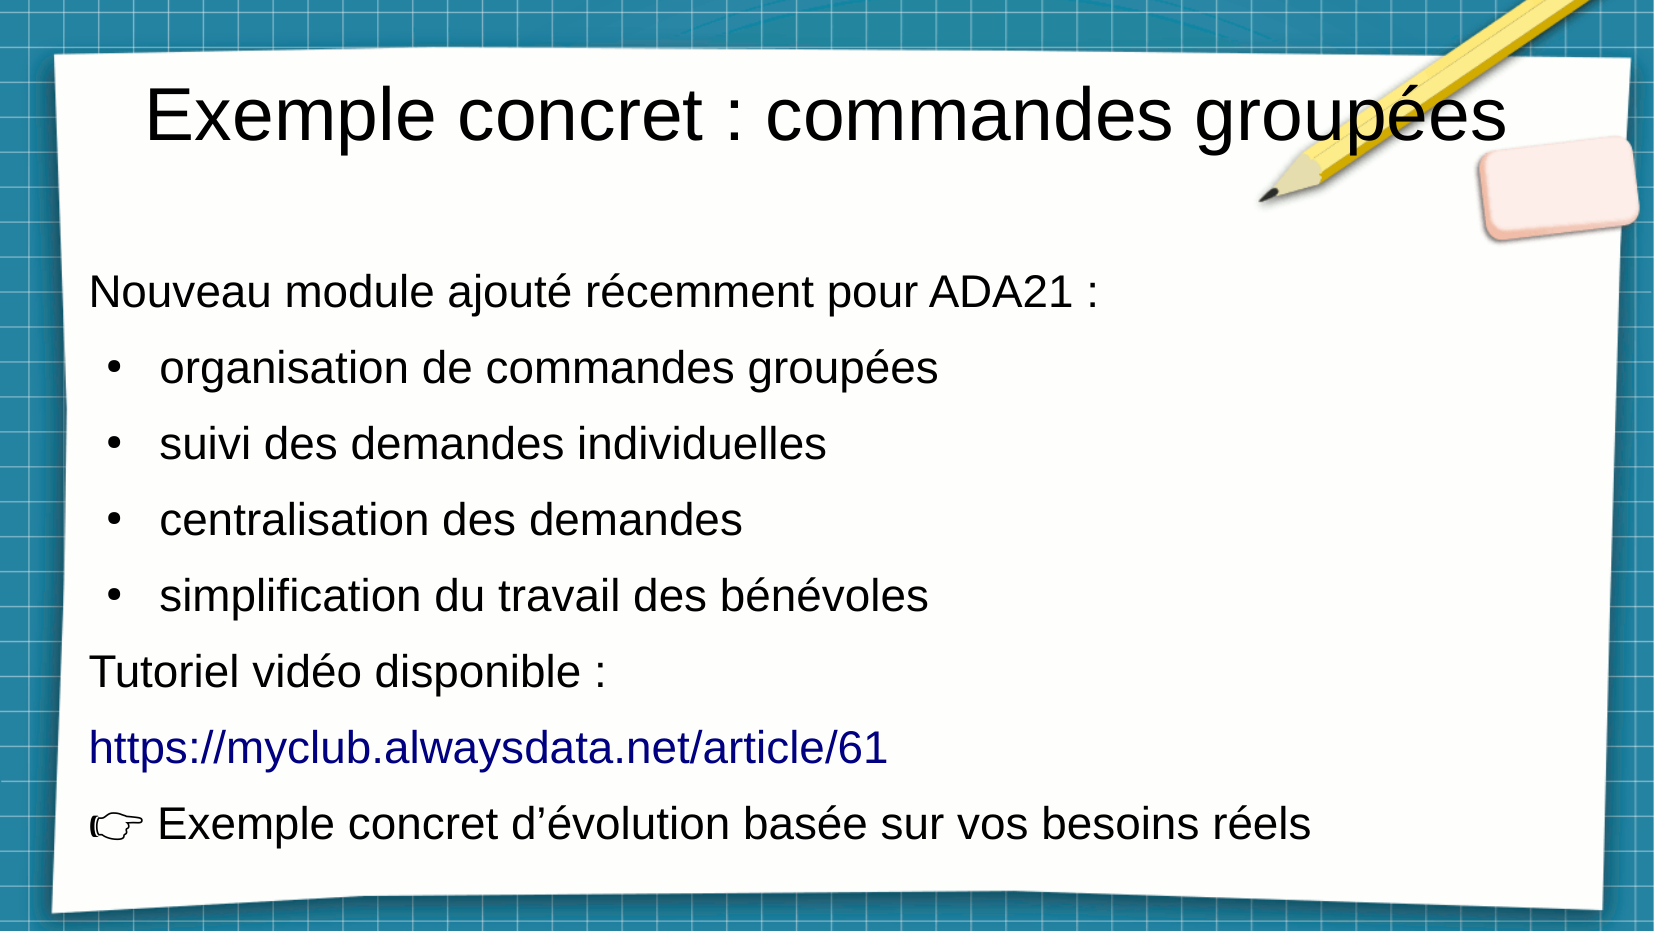

# Exemple concret : commandes groupées
Nouveau module ajouté récemment pour ADA21 :
organisation de commandes groupées
suivi des demandes individuelles
centralisation des demandes
simplification du travail des bénévoles
Tutoriel vidéo disponible :
https://myclub.alwaysdata.net/article/61
👉 Exemple concret d’évolution basée sur vos besoins réels